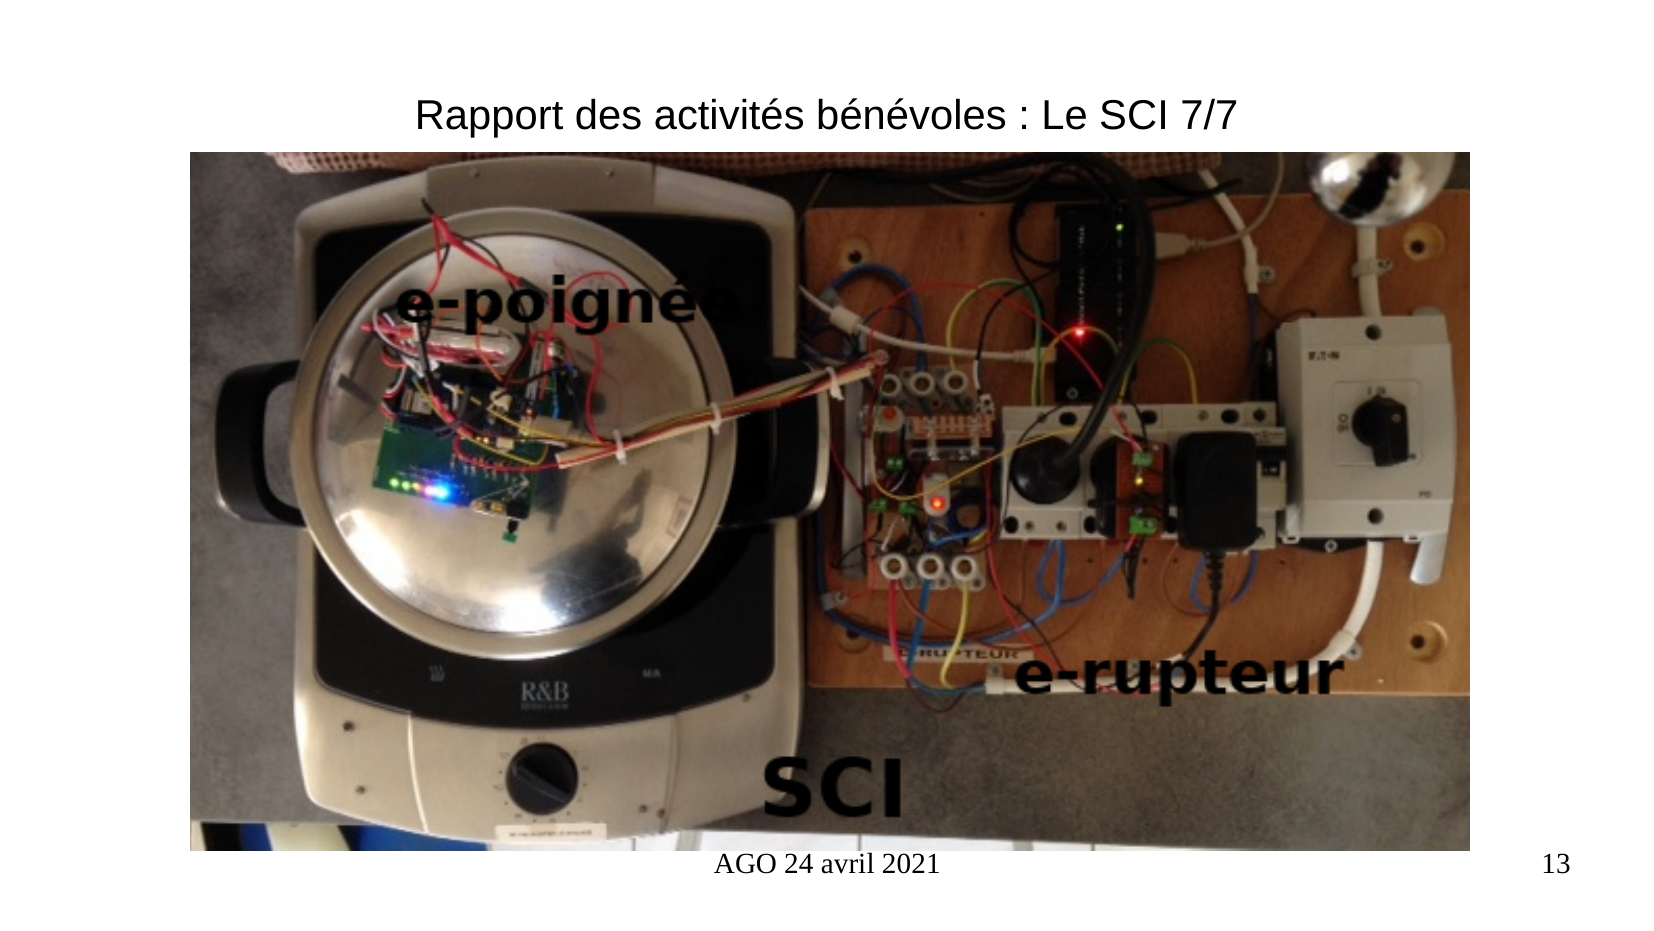

# Rapport des activités bénévoles : Le SCI 7/7
AGO 24 avril 2021
13